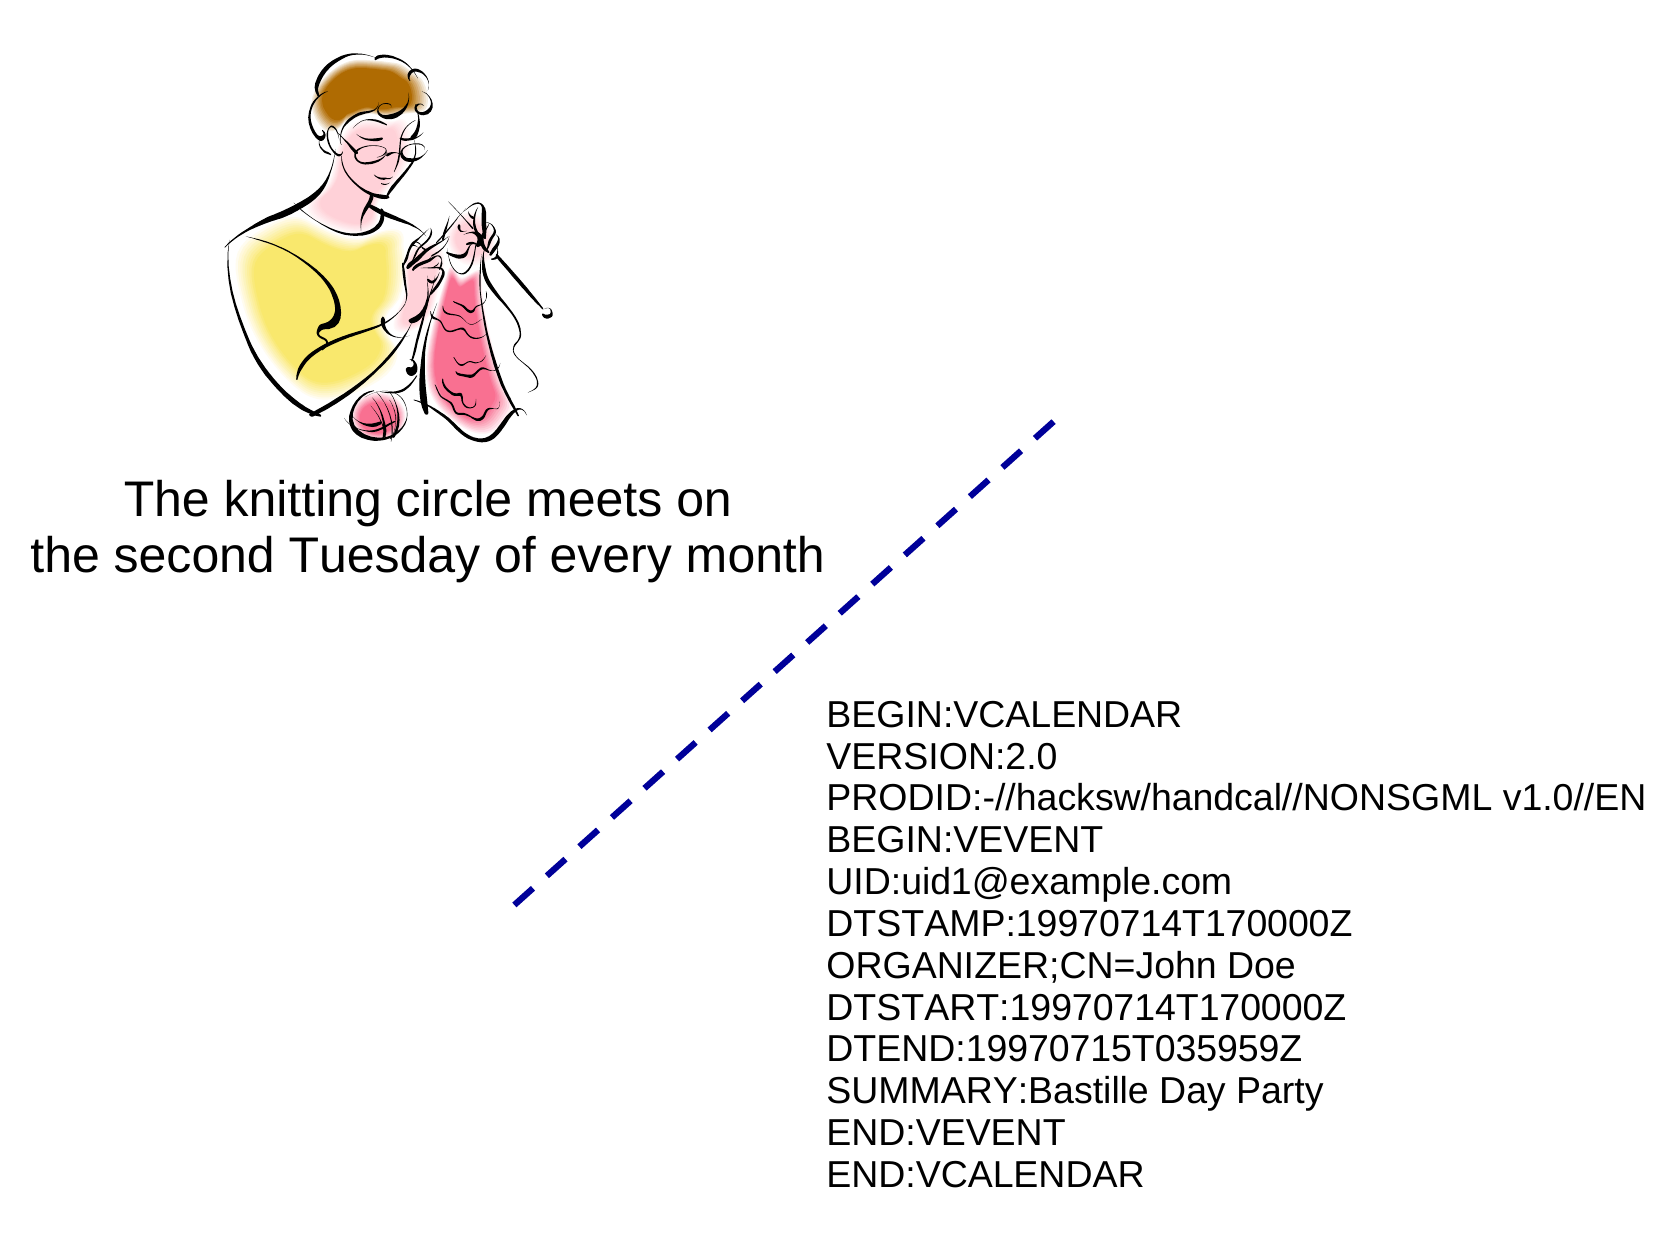

The knitting circle meets on
the second Tuesday of every month
BEGIN:VCALENDAR
VERSION:2.0
PRODID:-//hacksw/handcal//NONSGML v1.0//EN
BEGIN:VEVENT
UID:uid1@example.com
DTSTAMP:19970714T170000Z
ORGANIZER;CN=John Doe
DTSTART:19970714T170000Z
DTEND:19970715T035959Z
SUMMARY:Bastille Day Party
END:VEVENT
END:VCALENDAR